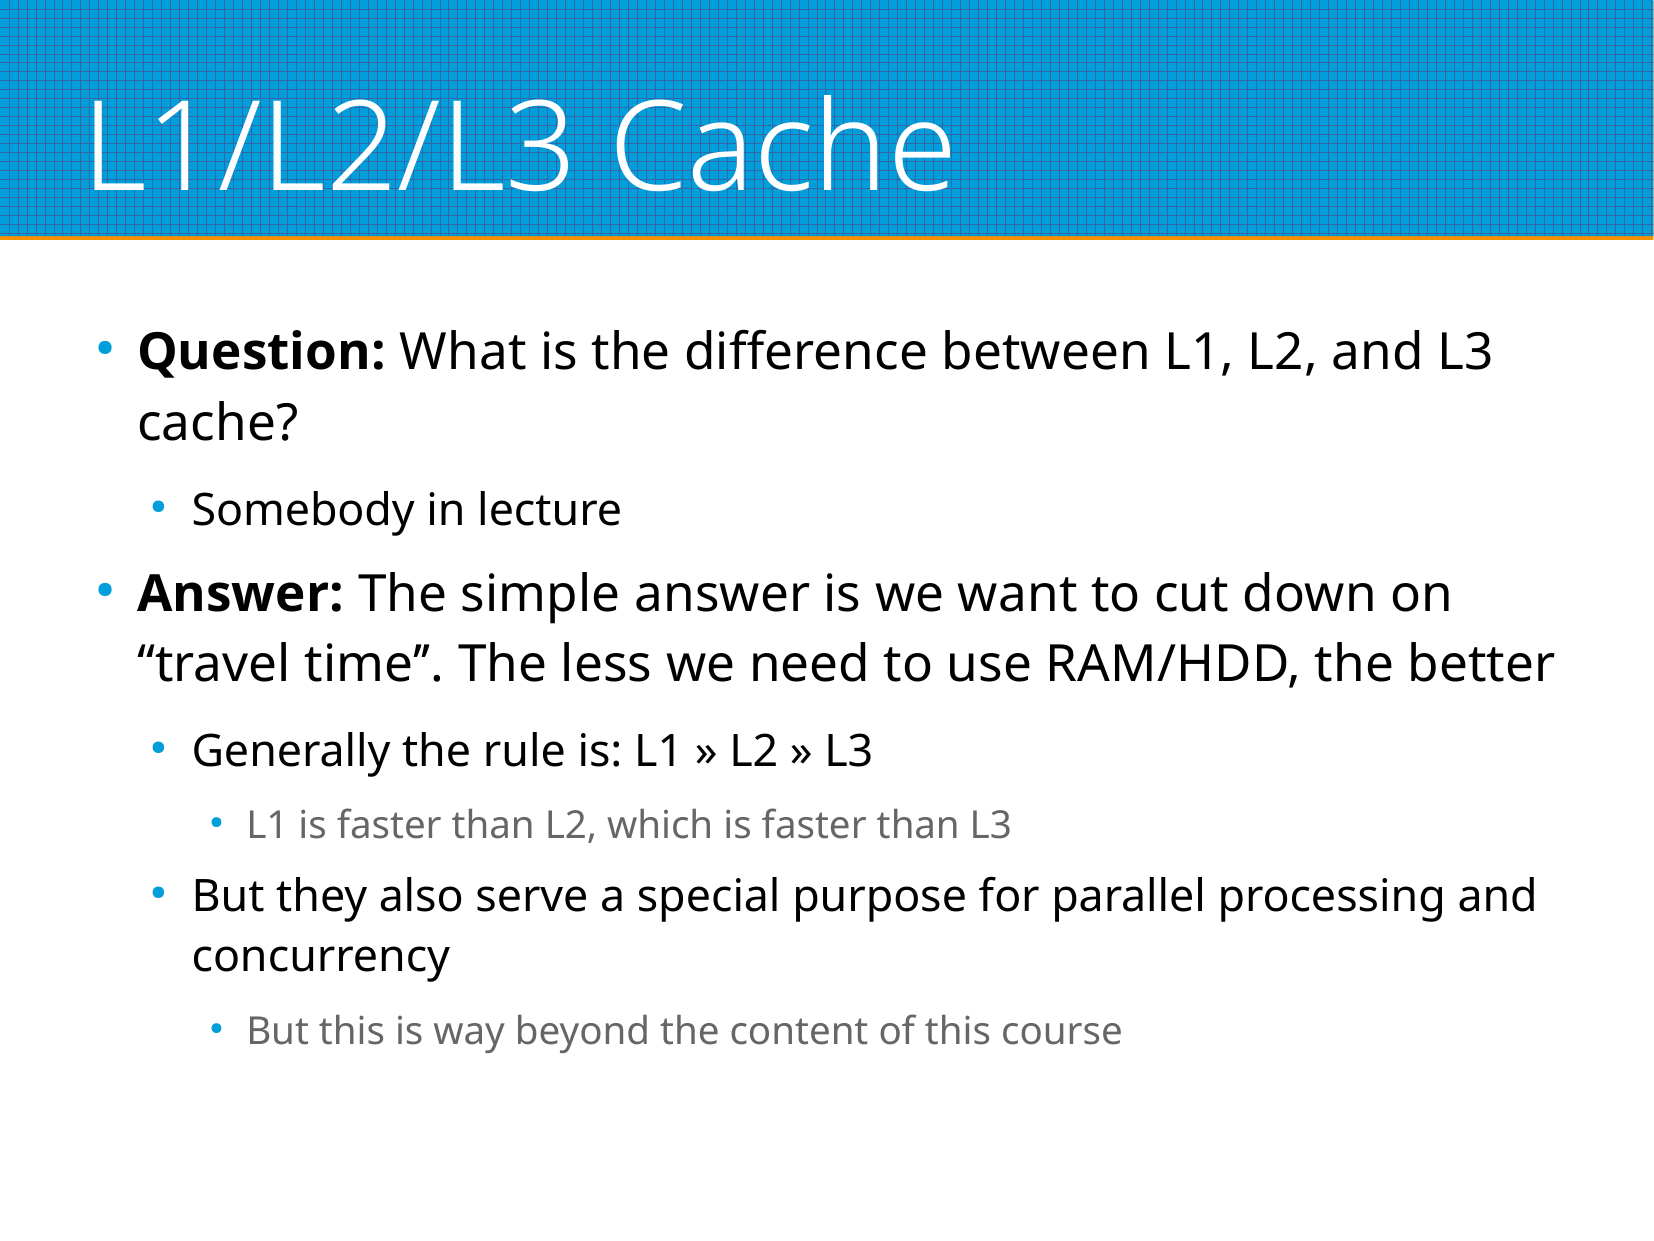

# L1/L2/L3 Cache
Question: What is the difference between L1, L2, and L3 cache?
Somebody in lecture
Answer: The simple answer is we want to cut down on ‘‘travel time’’. The less we need to use RAM/HDD, the better
Generally the rule is: L1 » L2 » L3
L1 is faster than L2, which is faster than L3
But they also serve a special purpose for parallel processing and concurrency
But this is way beyond the content of this course